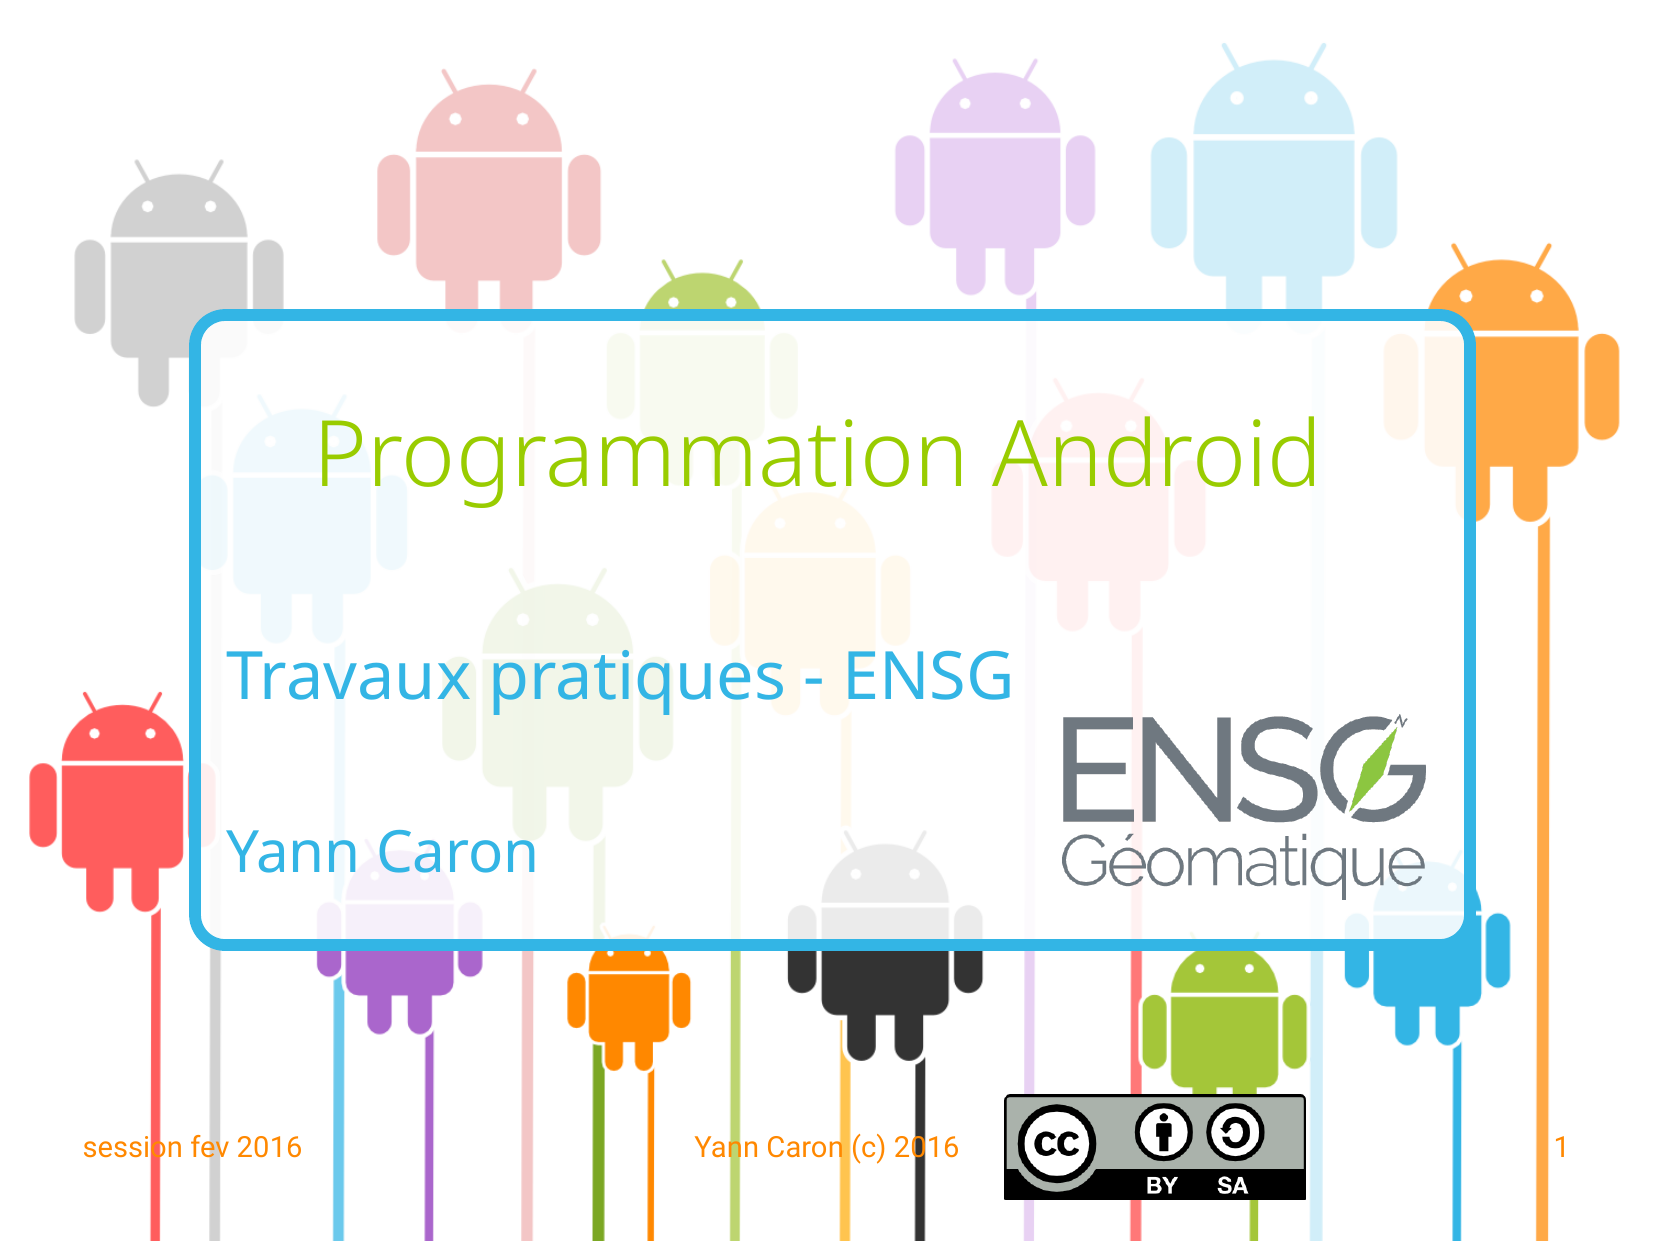

# Programmation Android
Travaux pratiques - ENSG
Yann Caron
session fev 2016
Yann Caron (c) 2016
1